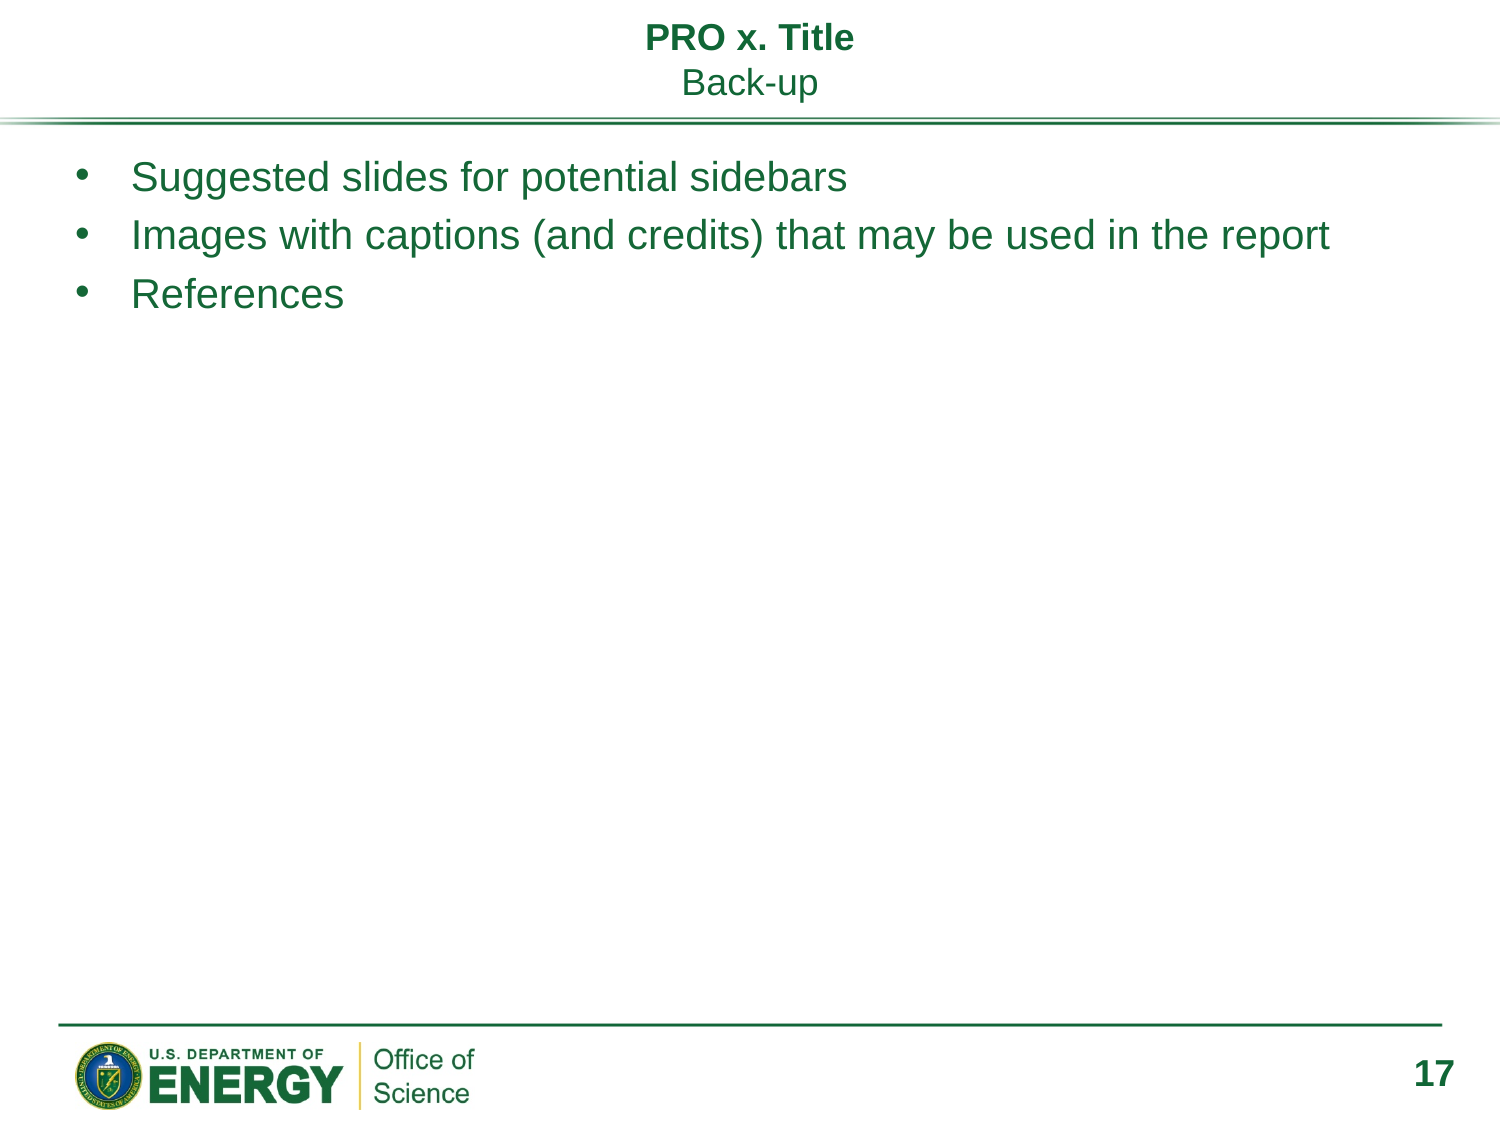

PRO x. Title
Back-up
# Suggested slides for potential sidebars
Images with captions (and credits) that may be used in the report
References